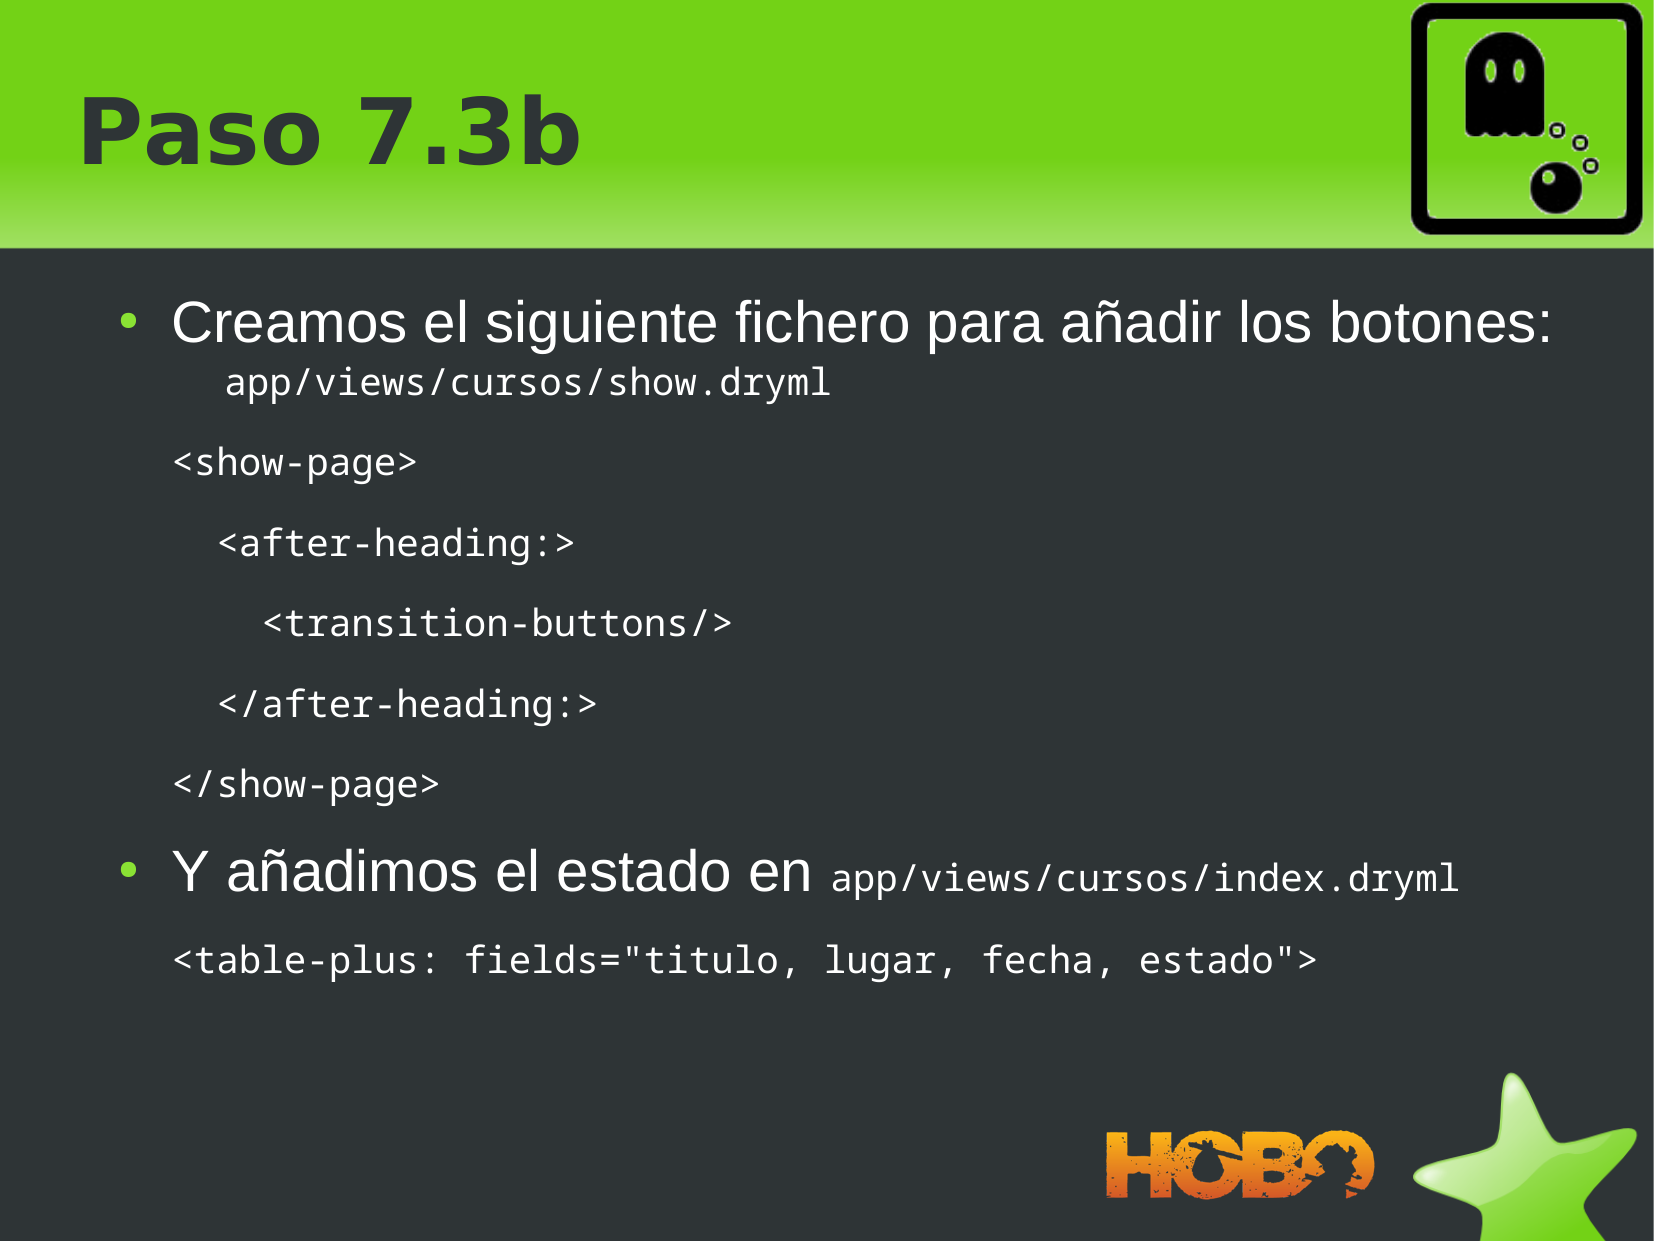

# Paso 7.3b
Creamos el siguiente fichero para añadir los botones: app/views/cursos/show.dryml
<show-page>
 <after-heading:>
 <transition-buttons/>
 </after-heading:>
</show-page>
Y añadimos el estado en app/views/cursos/index.dryml
<table-plus: fields="titulo, lugar, fecha, estado">